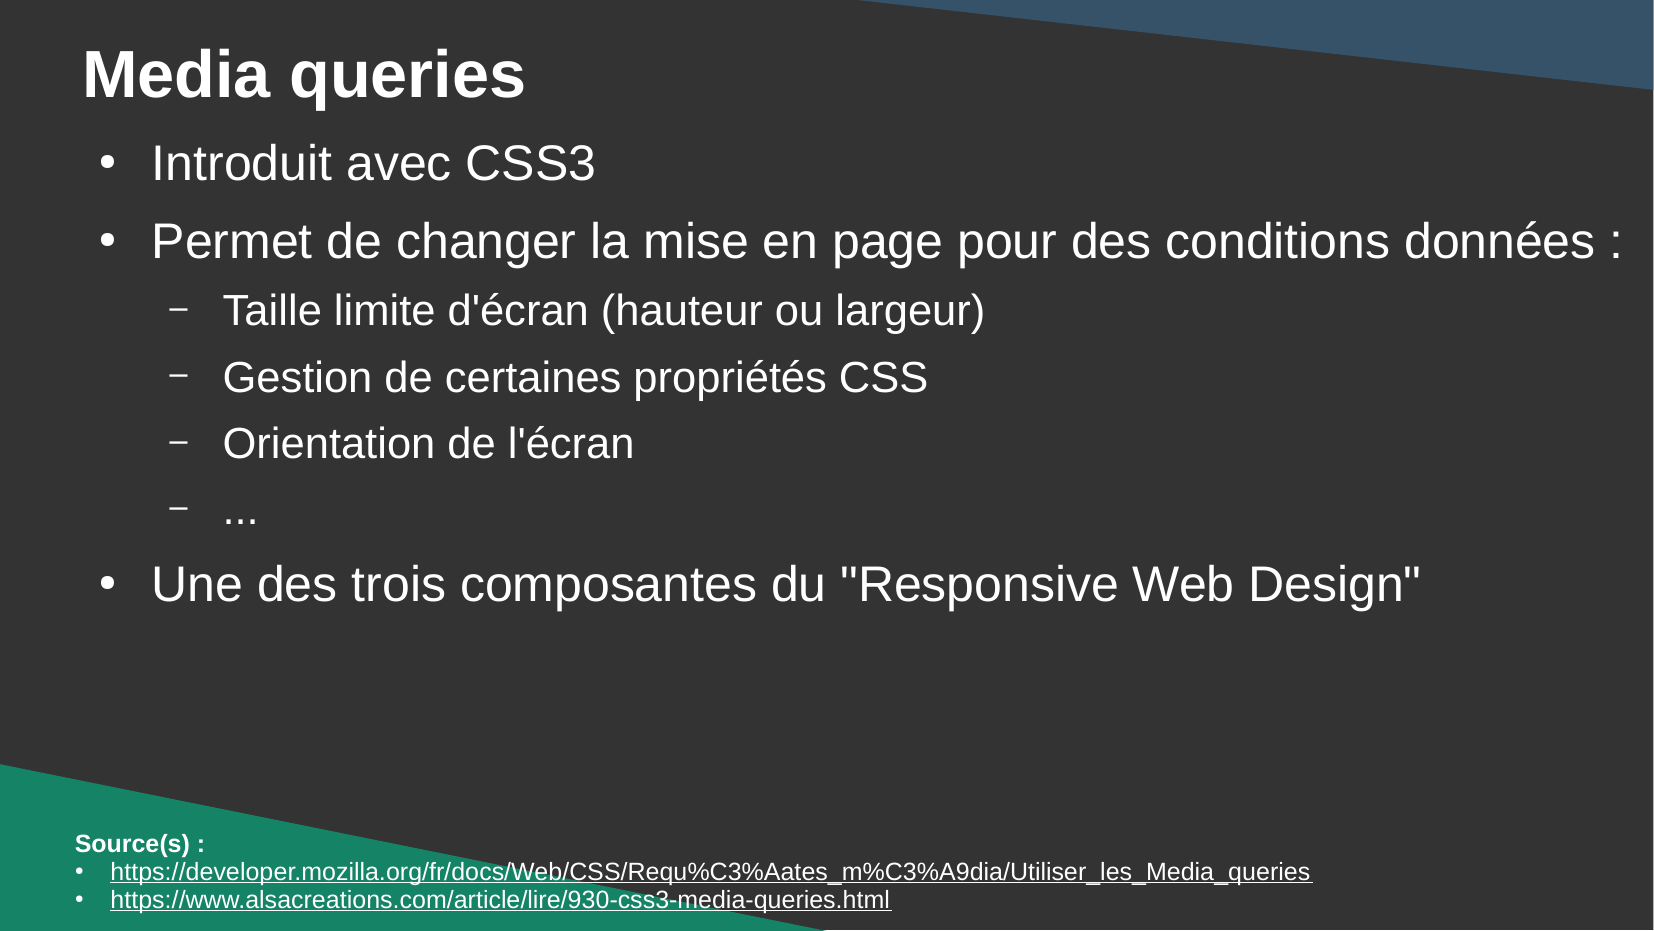

# Media queries
Introduit avec CSS3
Permet de changer la mise en page pour des conditions données :
Taille limite d'écran (hauteur ou largeur)
Gestion de certaines propriétés CSS
Orientation de l'écran
...
Une des trois composantes du "Responsive Web Design"
Source(s) :
https://developer.mozilla.org/fr/docs/Web/CSS/Requ%C3%Aates_m%C3%A9dia/Utiliser_les_Media_queries
https://www.alsacreations.com/article/lire/930-css3-media-queries.html